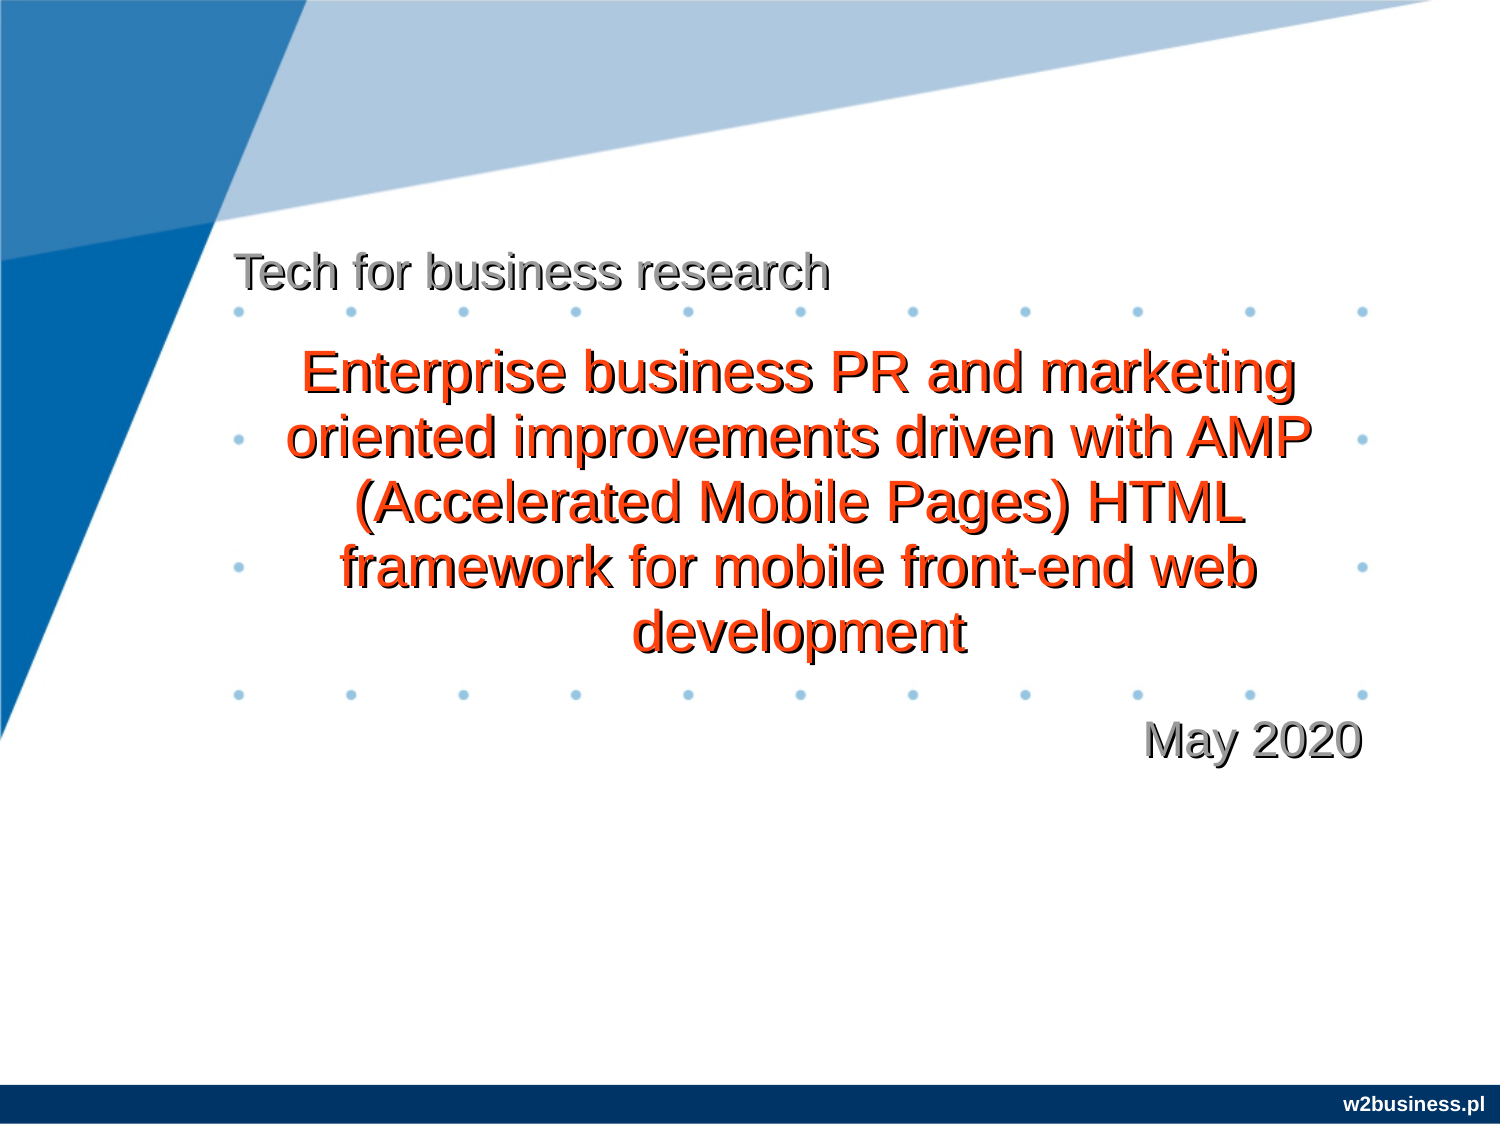

Tech for business research
# Enterprise business PR and marketing oriented improvements driven with AMP (Accelerated Mobile Pages) HTML framework for mobile front-end web development
May 2020